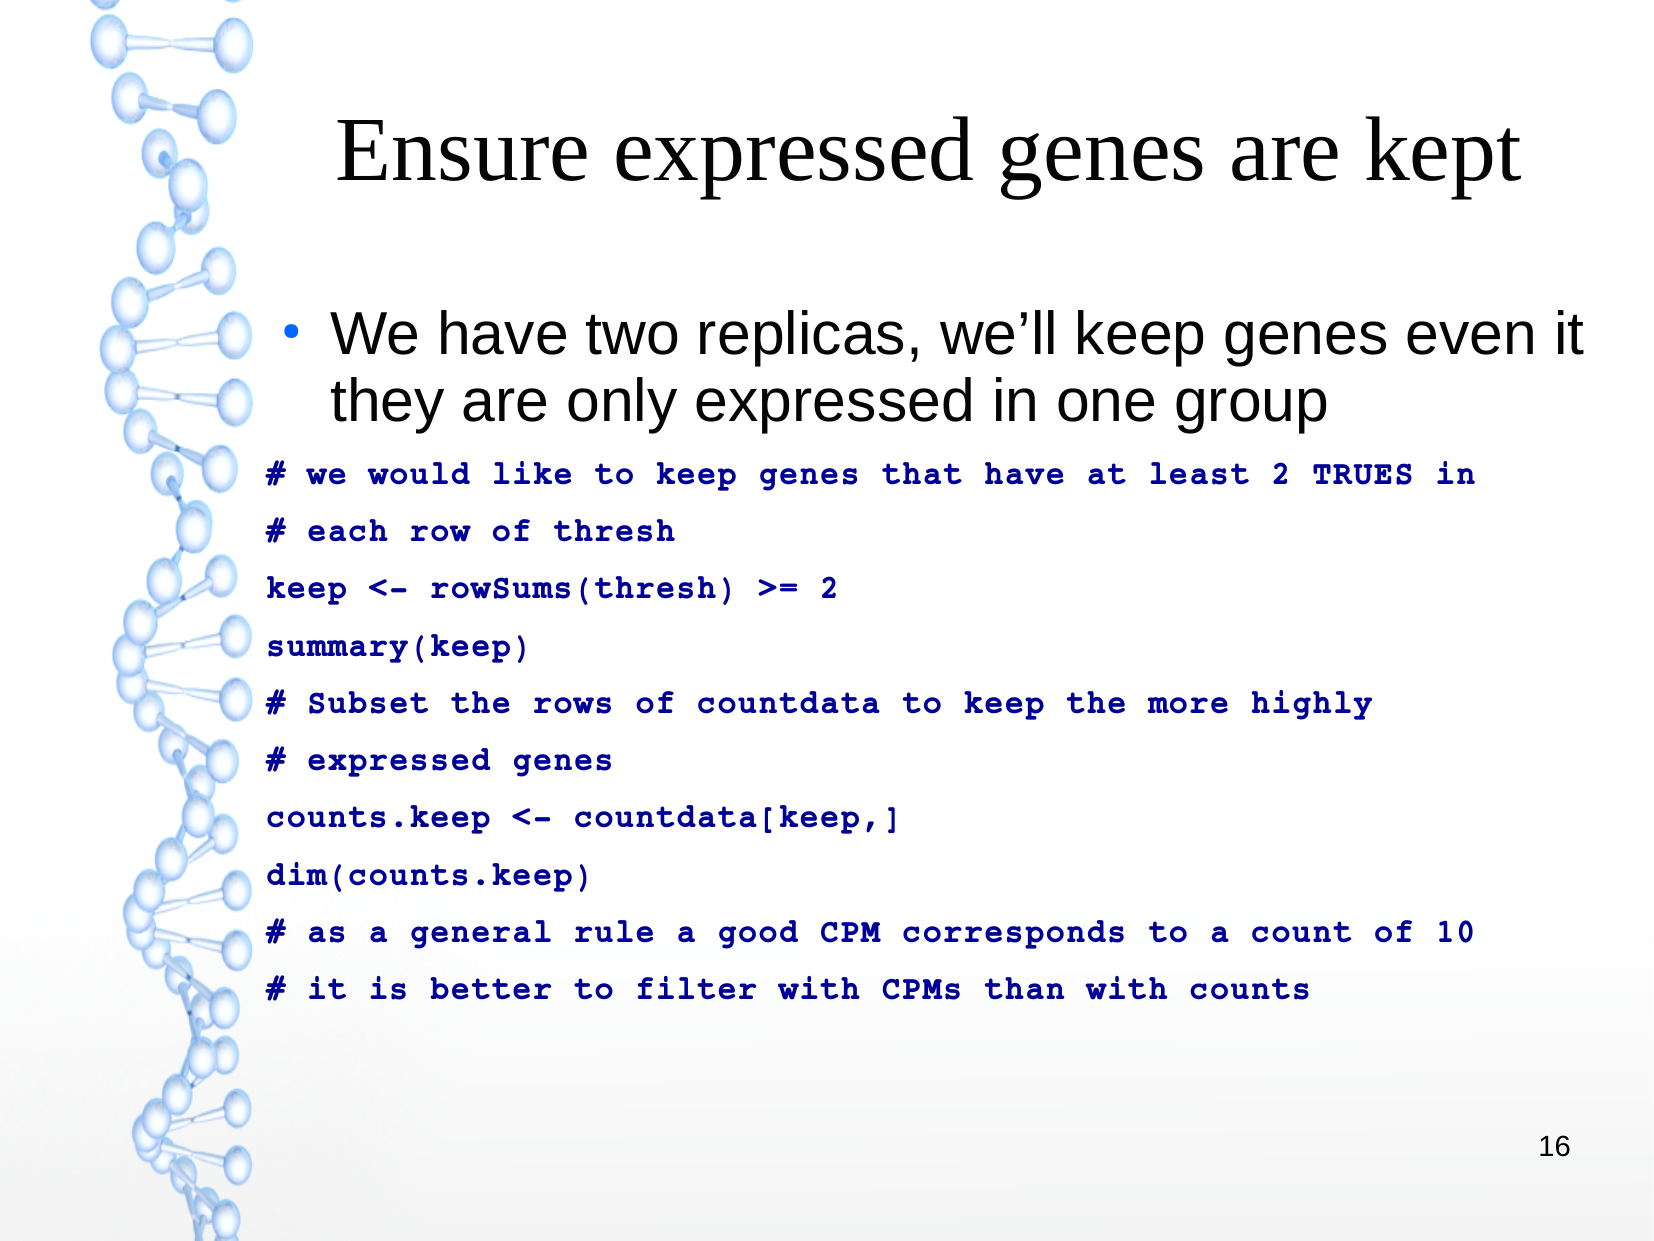

# Ensure expressed genes are kept
We have two replicas, we’ll keep genes even it they are only expressed in one group
# we would like to keep genes that have at least 2 TRUES in
# each row of thresh
keep <- rowSums(thresh) >= 2
summary(keep)
# Subset the rows of countdata to keep the more highly
# expressed genes
counts.keep <- countdata[keep,]
dim(counts.keep)
# as a general rule a good CPM corresponds to a count of 10
# it is better to filter with CPMs than with counts
16